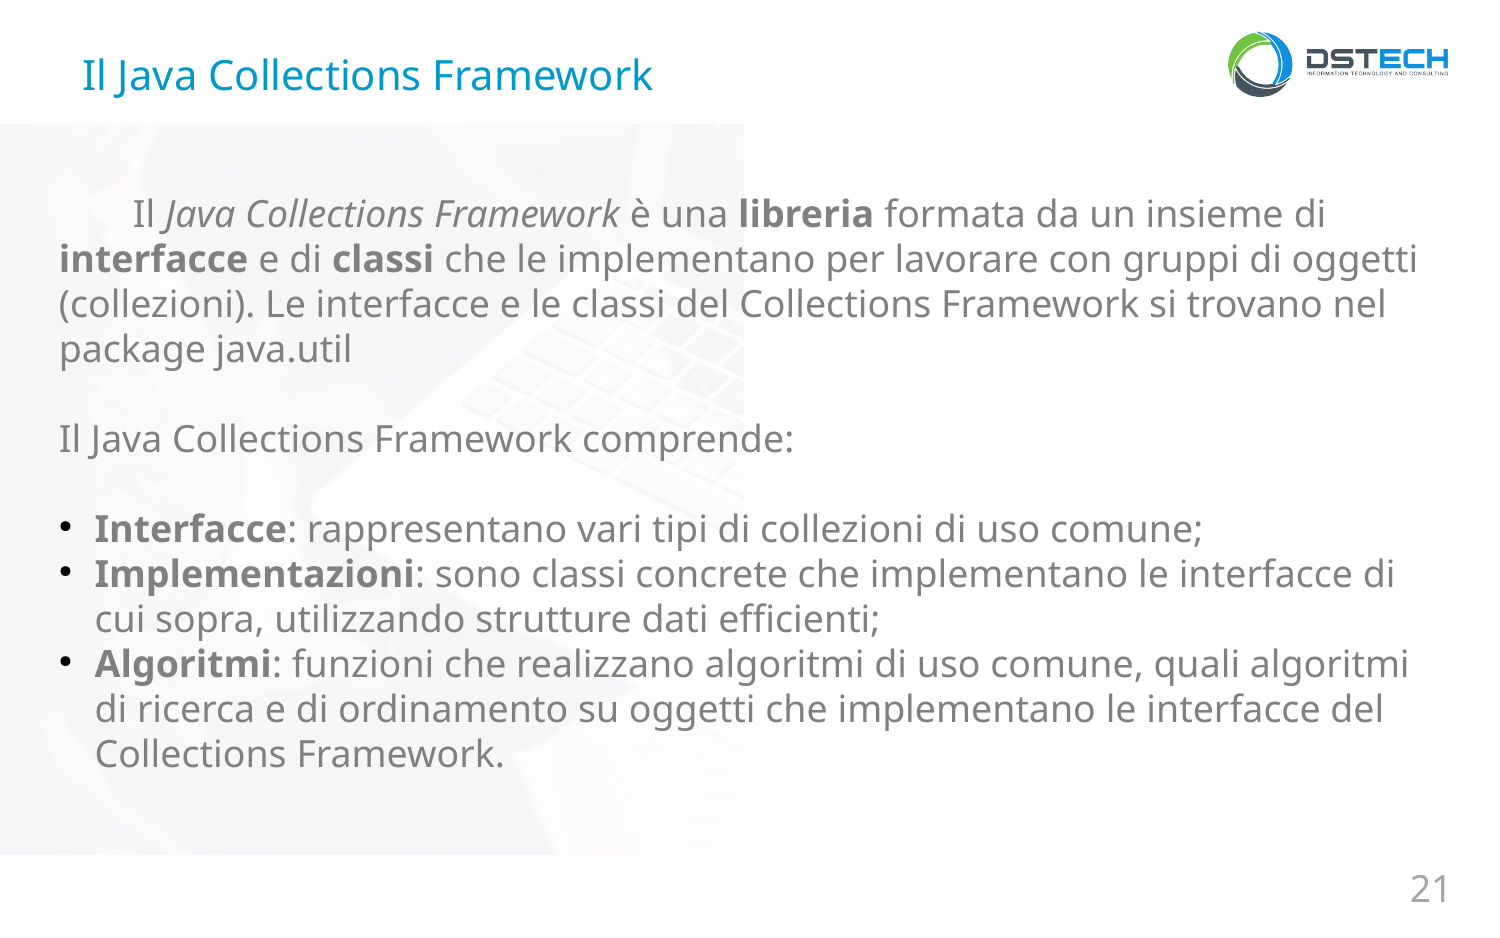

Il Java Collections Framework
	Il Java Collections Framework è una libreria formata da un insieme di interfacce e di classi che le implementano per lavorare con gruppi di oggetti (collezioni). Le interfacce e le classi del Collections Framework si trovano nel package java.util
Il Java Collections Framework comprende:
Interfacce: rappresentano vari tipi di collezioni di uso comune;
Implementazioni: sono classi concrete che implementano le interfacce di cui sopra, utilizzando strutture dati efficienti;
Algoritmi: funzioni che realizzano algoritmi di uso comune, quali algoritmi di ricerca e di ordinamento su oggetti che implementano le interfacce del Collections Framework.
21